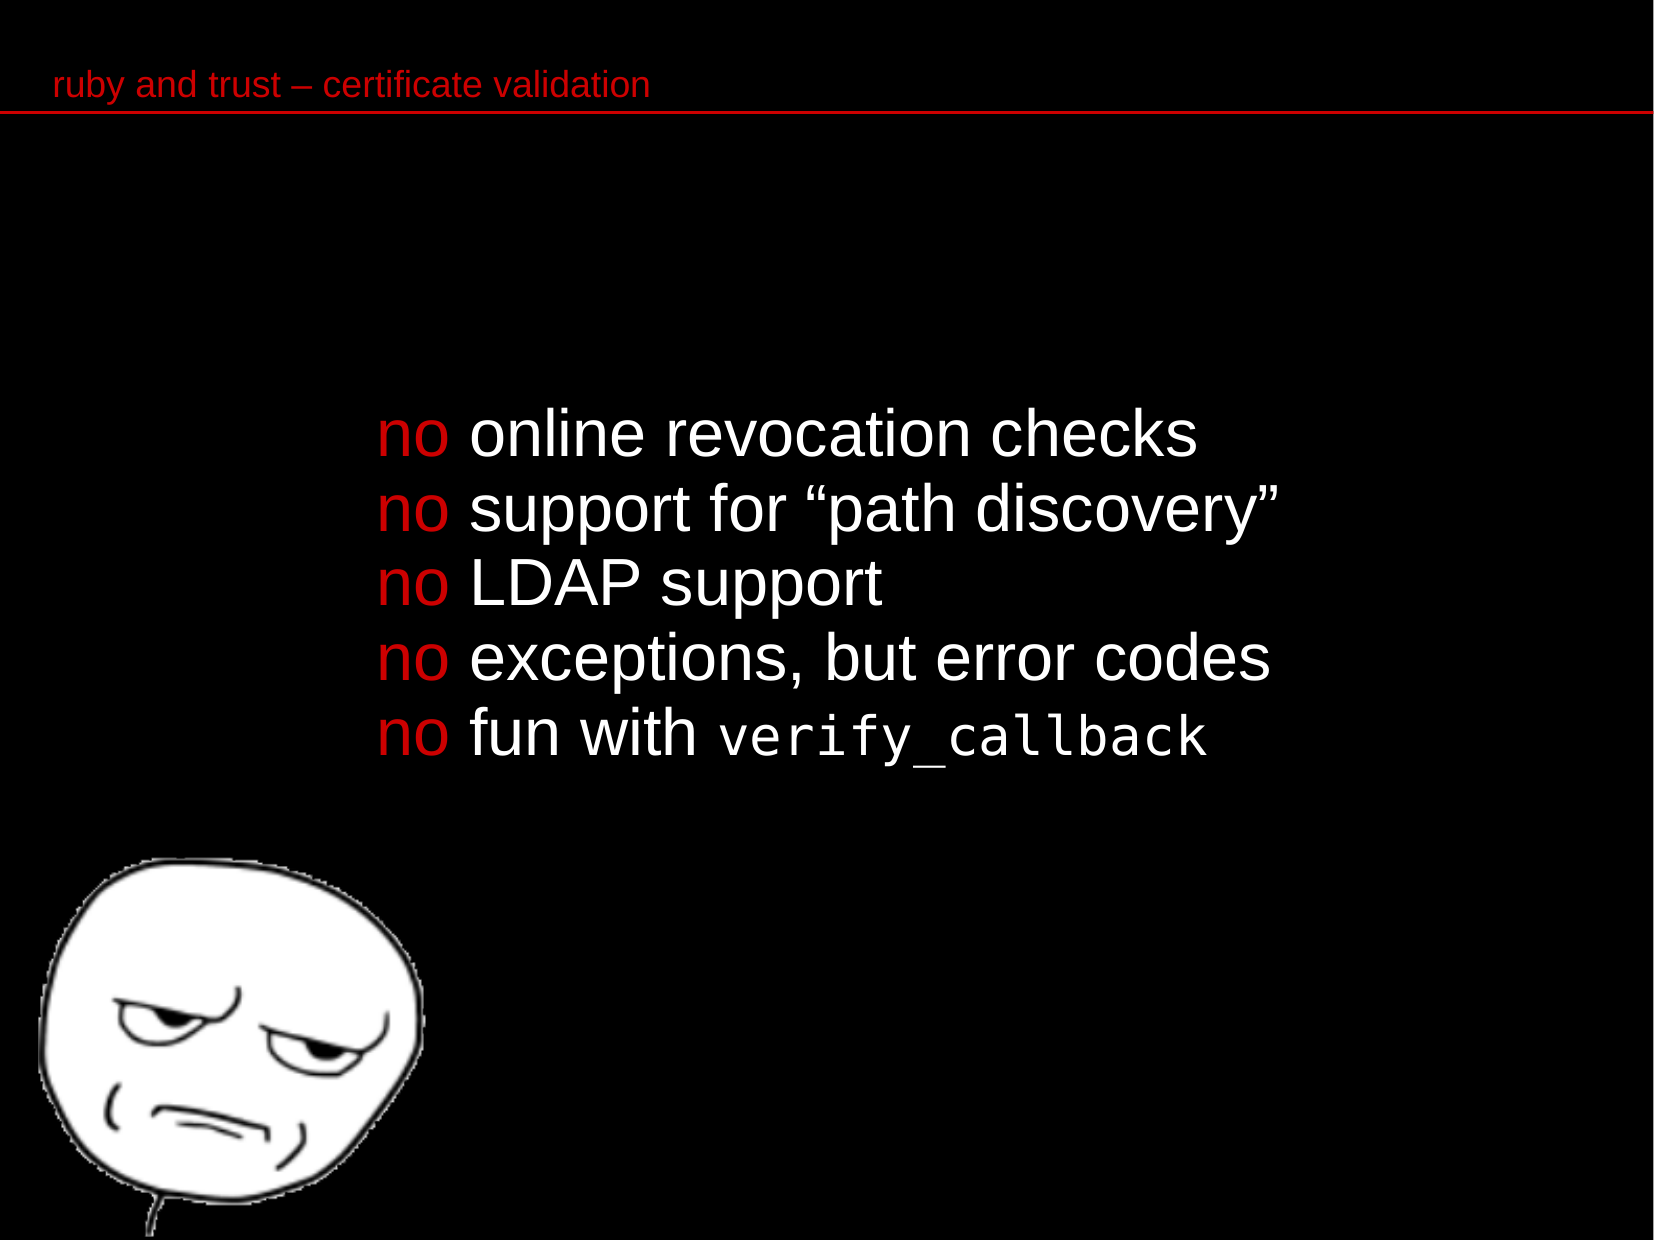

# no online revocation checks
no support for “path discovery”
no LDAP support
no exceptions, but error codes
no fun with verify_callback
ruby and trust – certificate validation